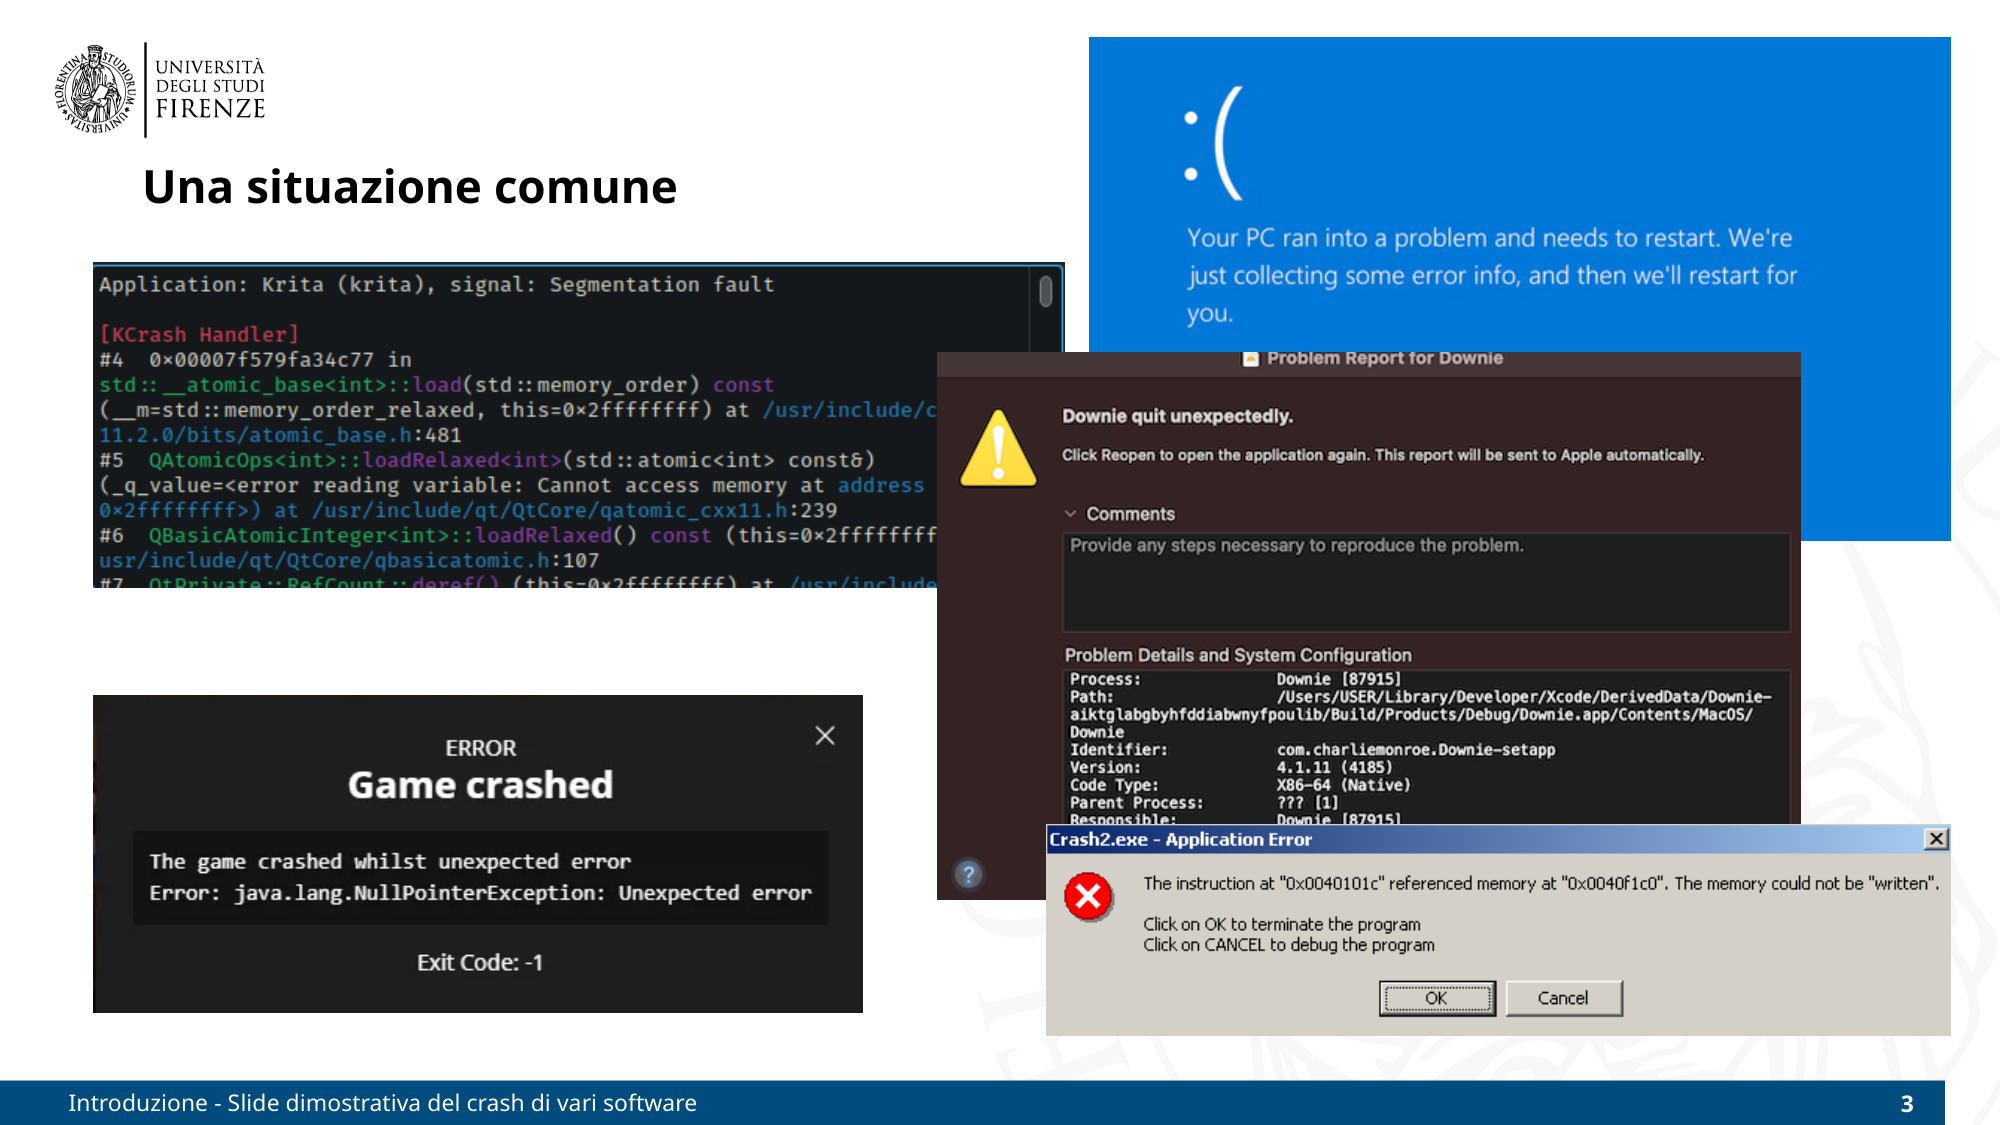

Una situazione comune
# Introduzione - Slide dimostrativa del crash di vari software